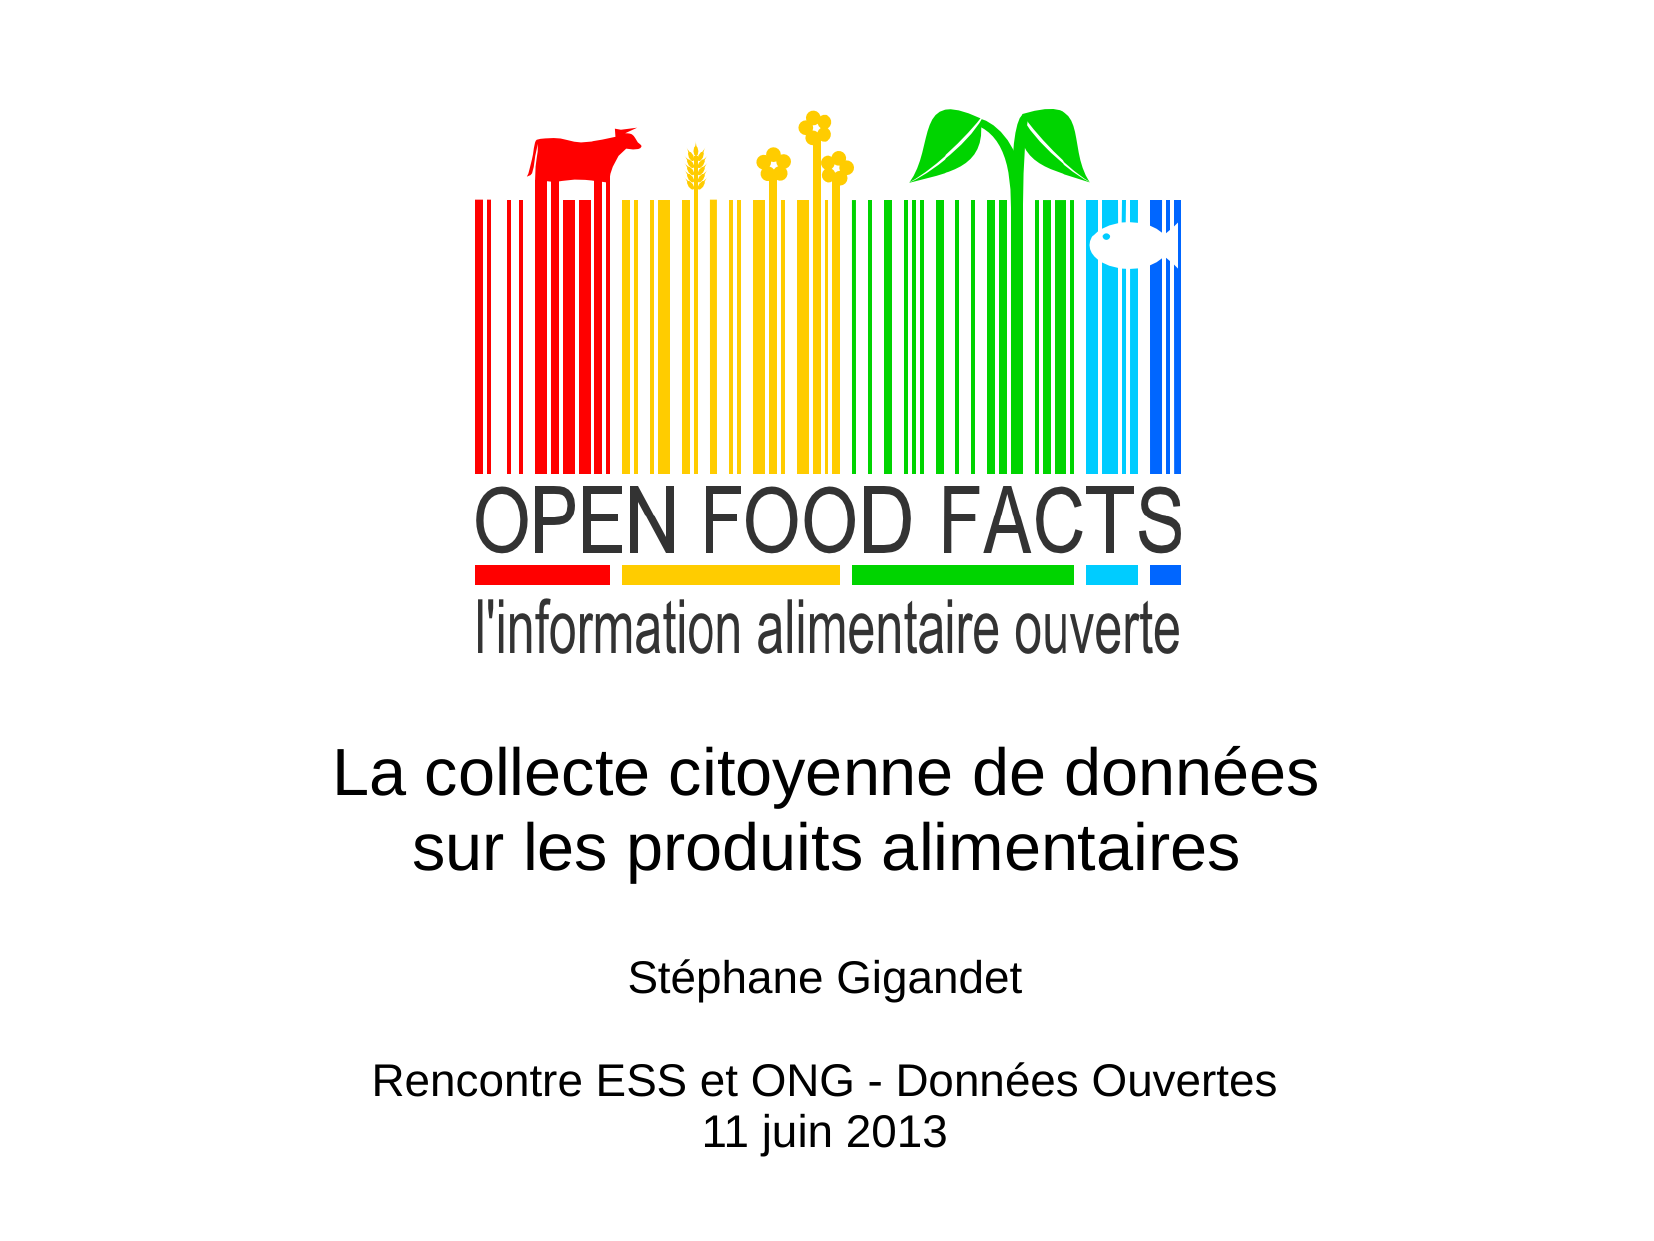

# La collecte citoyenne de données
sur les produits alimentaires
Stéphane Gigandet
Rencontre ESS et ONG - Données Ouvertes
11 juin 2013